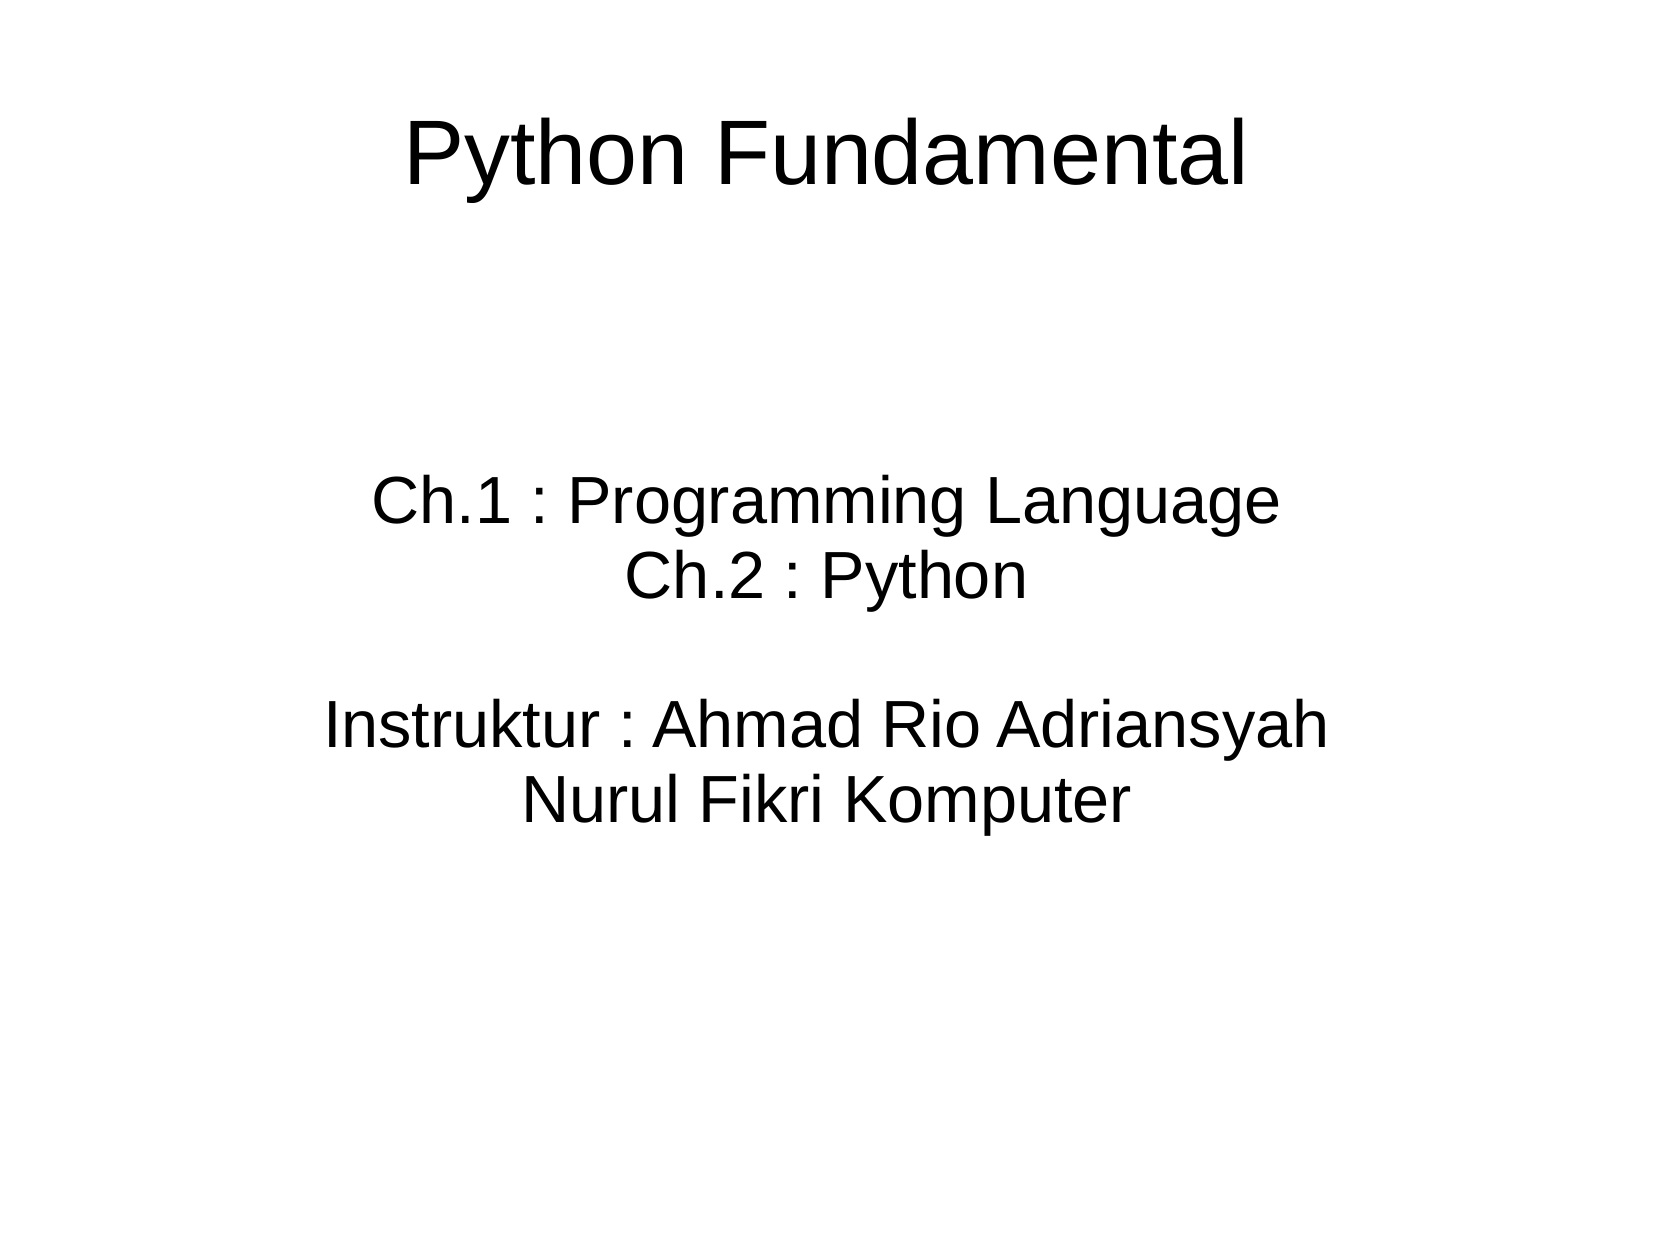

# Python Fundamental
Ch.1 : Programming Language
Ch.2 : Python
Instruktur : Ahmad Rio Adriansyah
Nurul Fikri Komputer